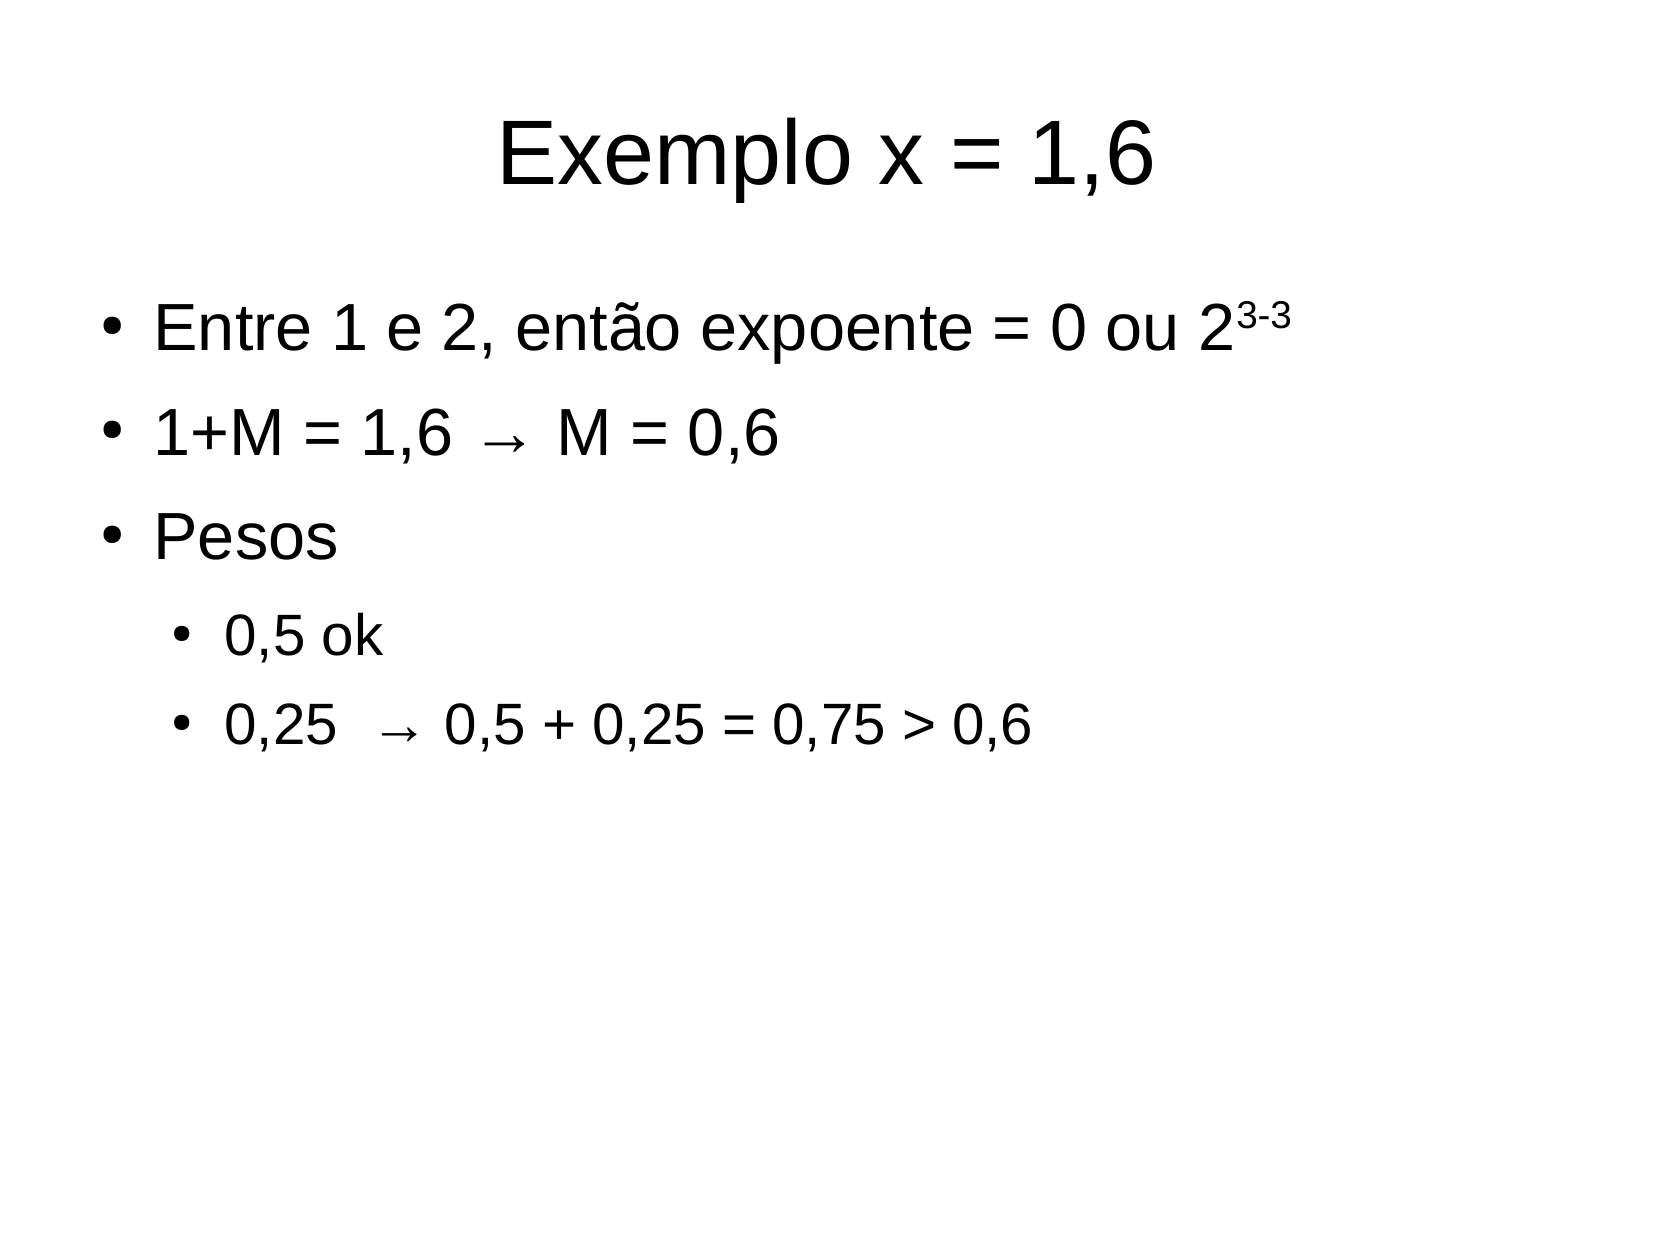

# Exemplo x = 1,6
Entre 1 e 2, então expoente = 0 ou 23-3
1+M = 1,6 → M = 0,6
Pesos
0,5 ok
0,25 → 0,5 + 0,25 = 0,75 > 0,6